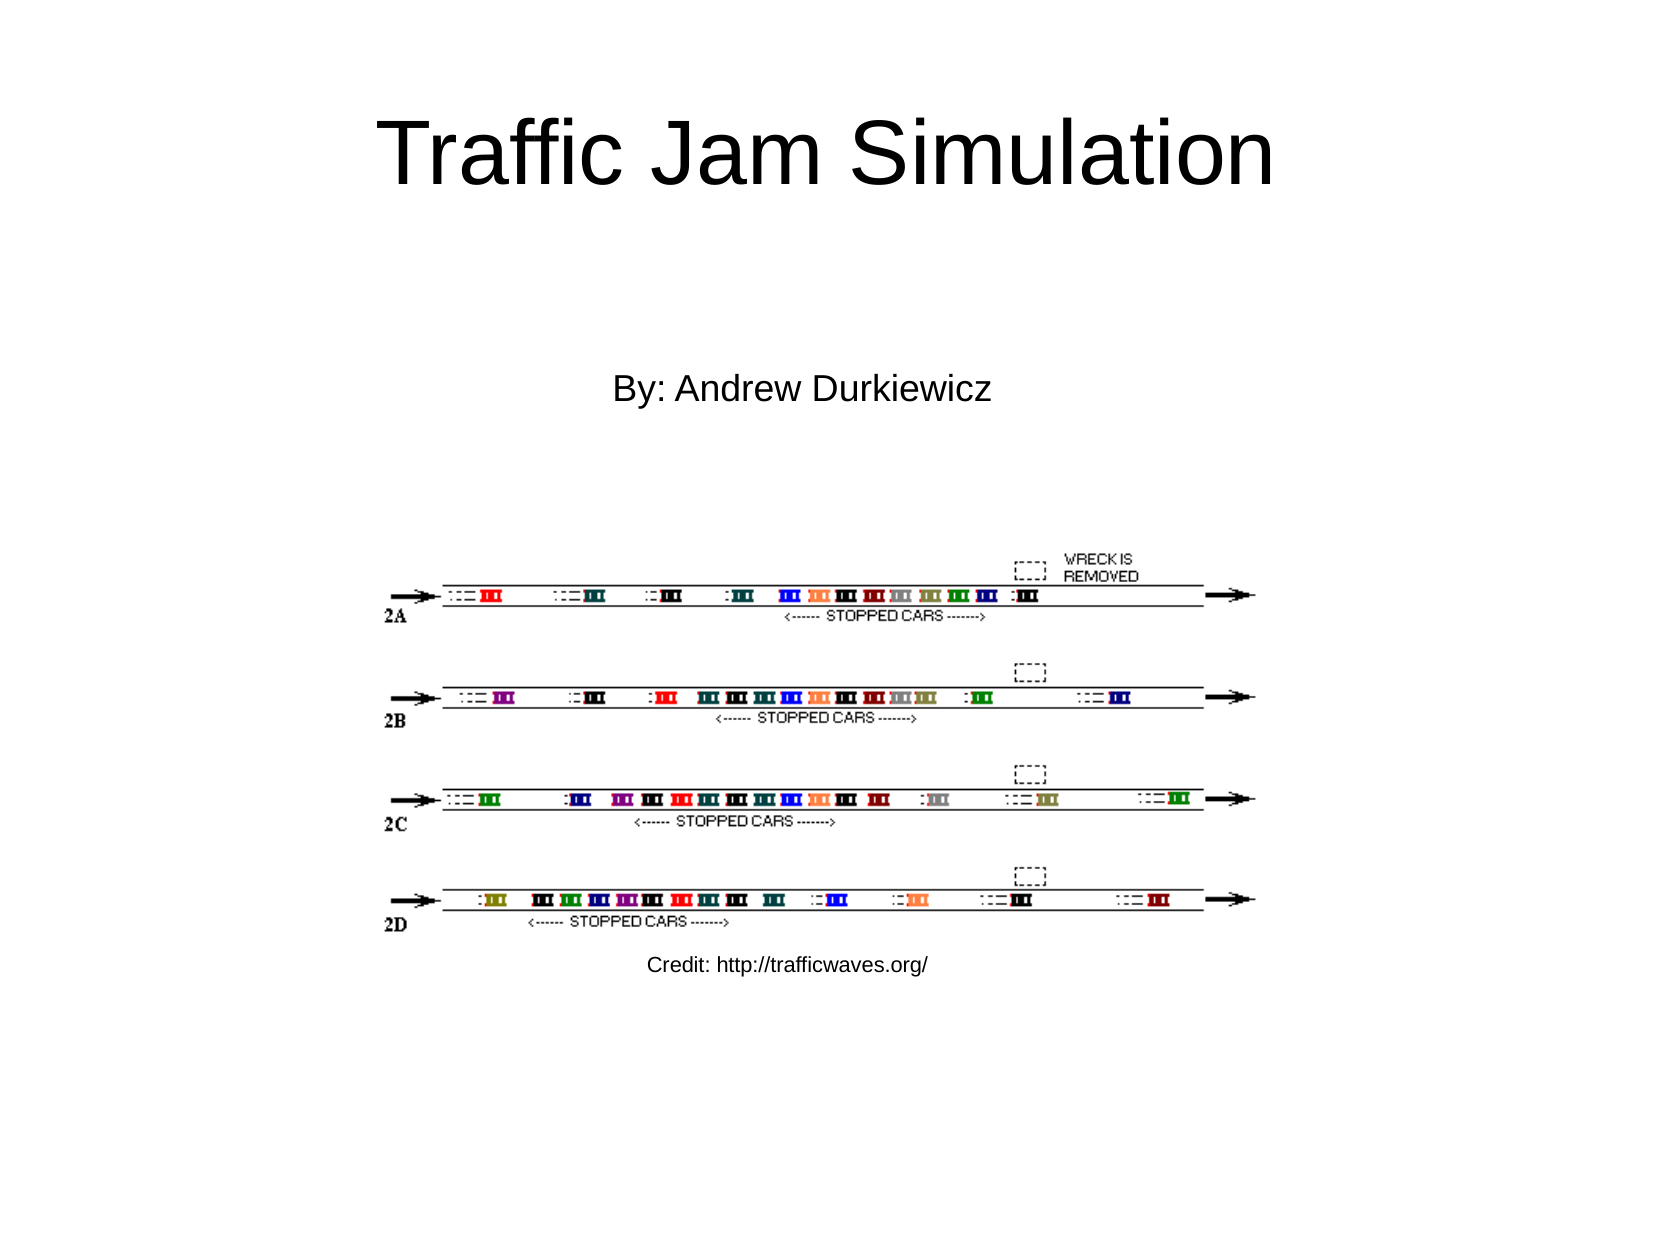

# Traffic Jam Simulation
By: Andrew Durkiewicz
Credit: http://trafficwaves.org/